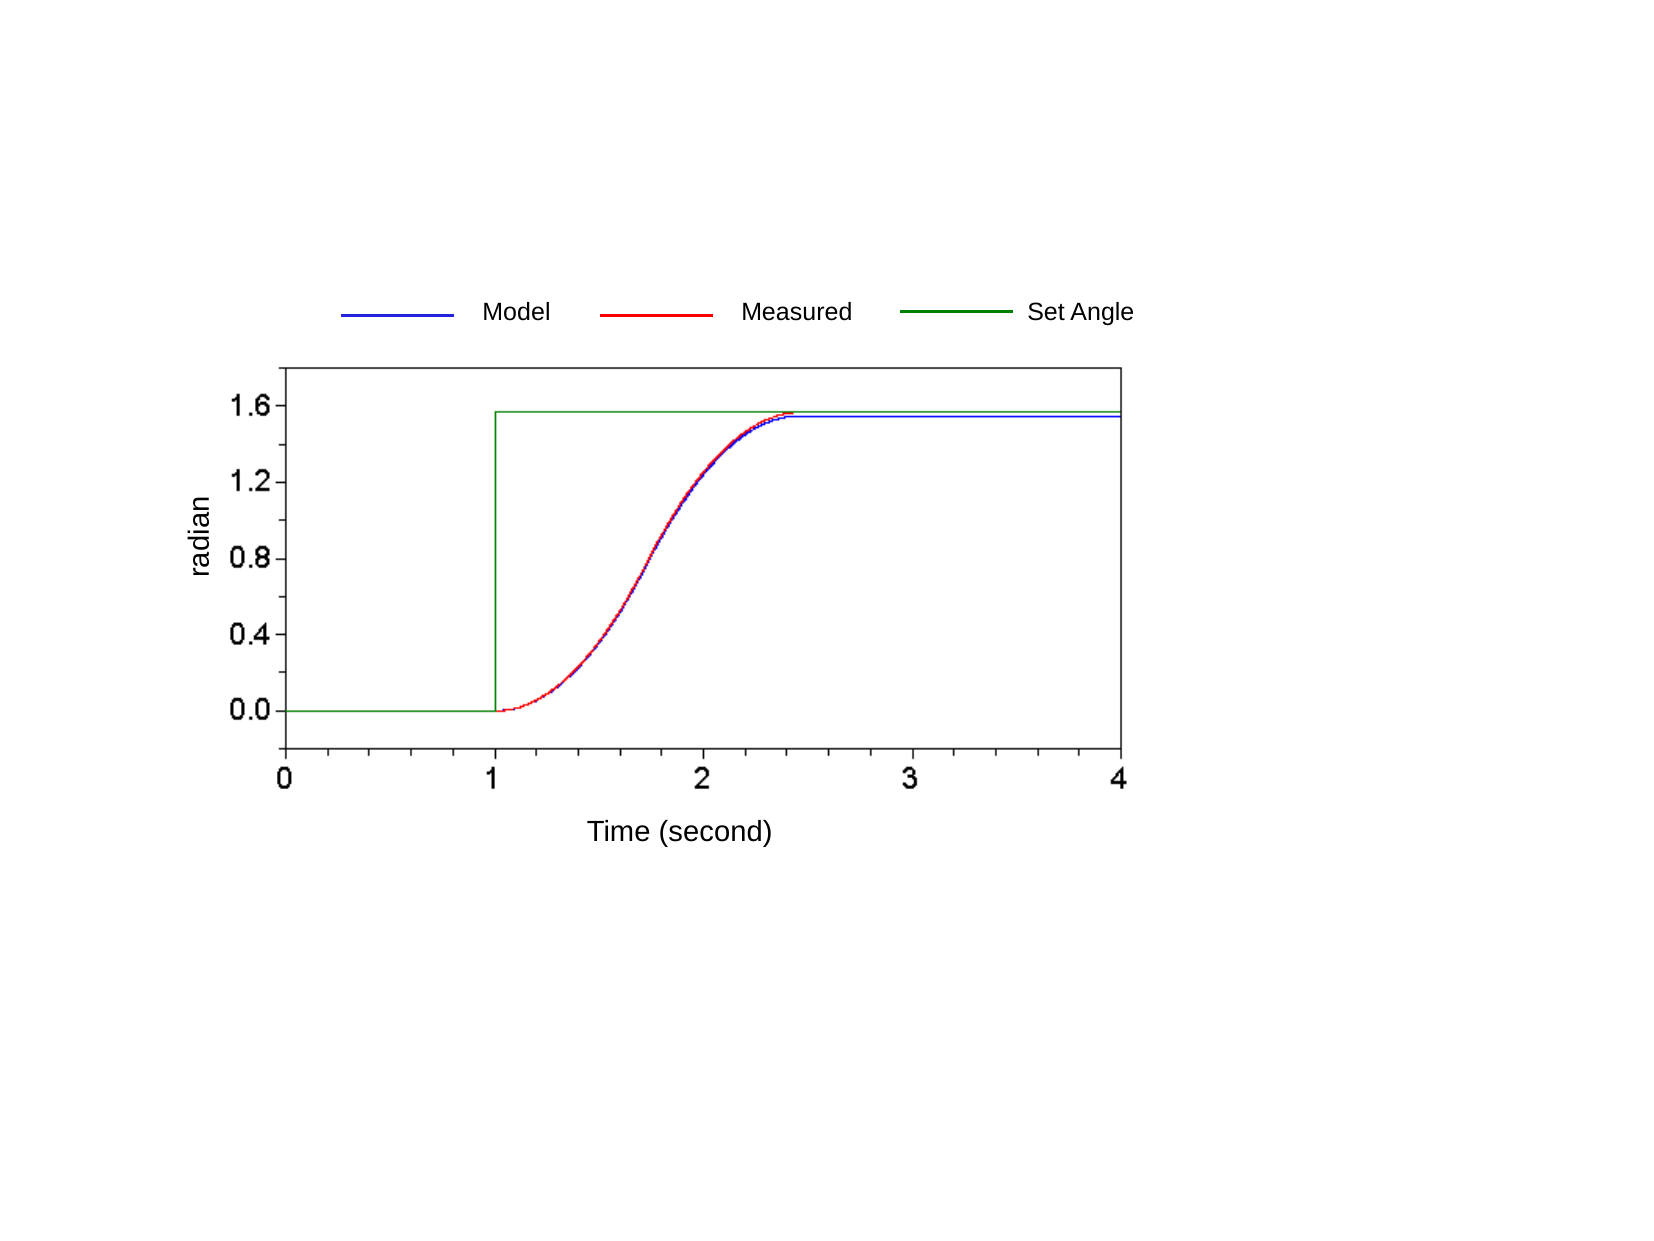

Model
Measured
Set Angle
radian
Time (second)